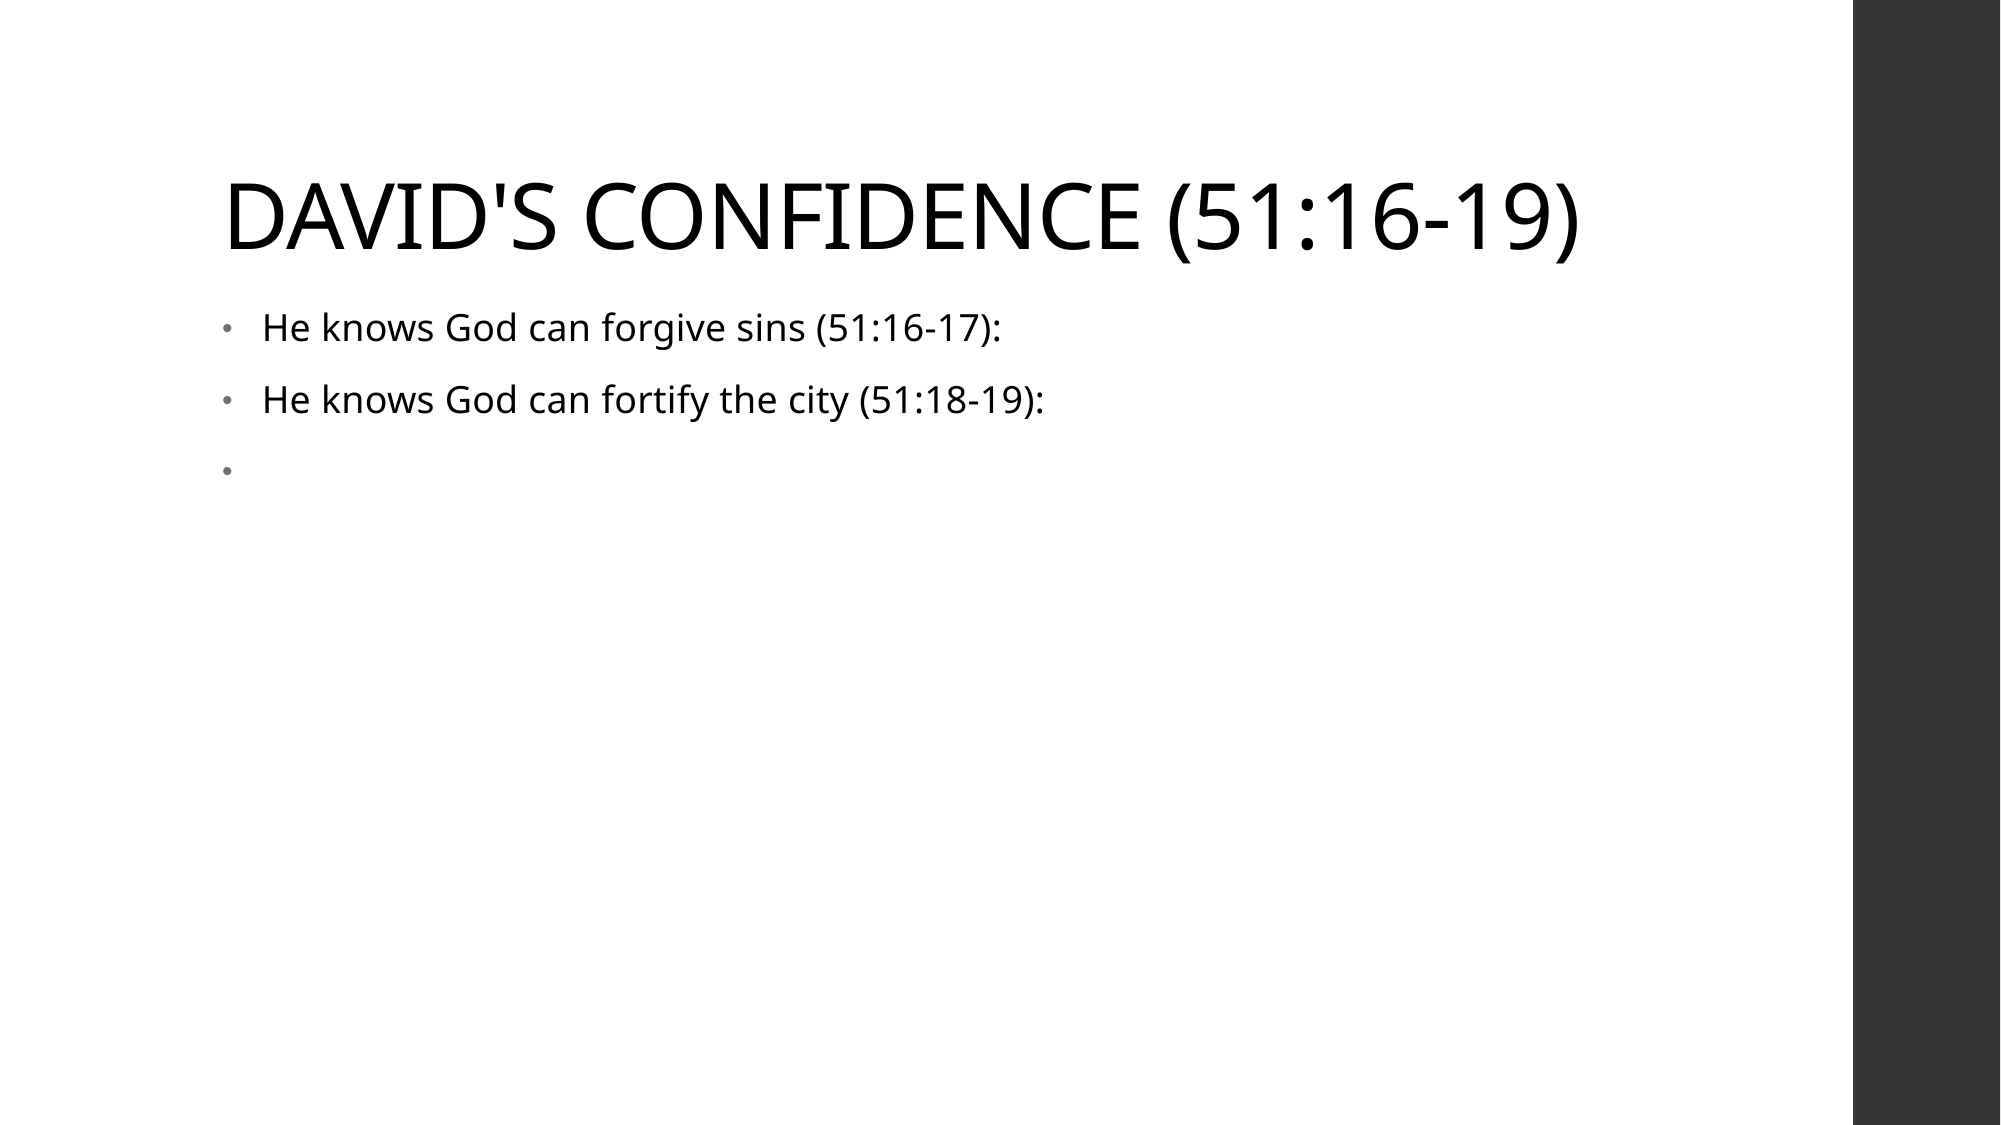

# DAVID'S CONFIDENCE (51:16-19)
 He knows God can forgive sins (51:16-17):
 He knows God can fortify the city (51:18-19):